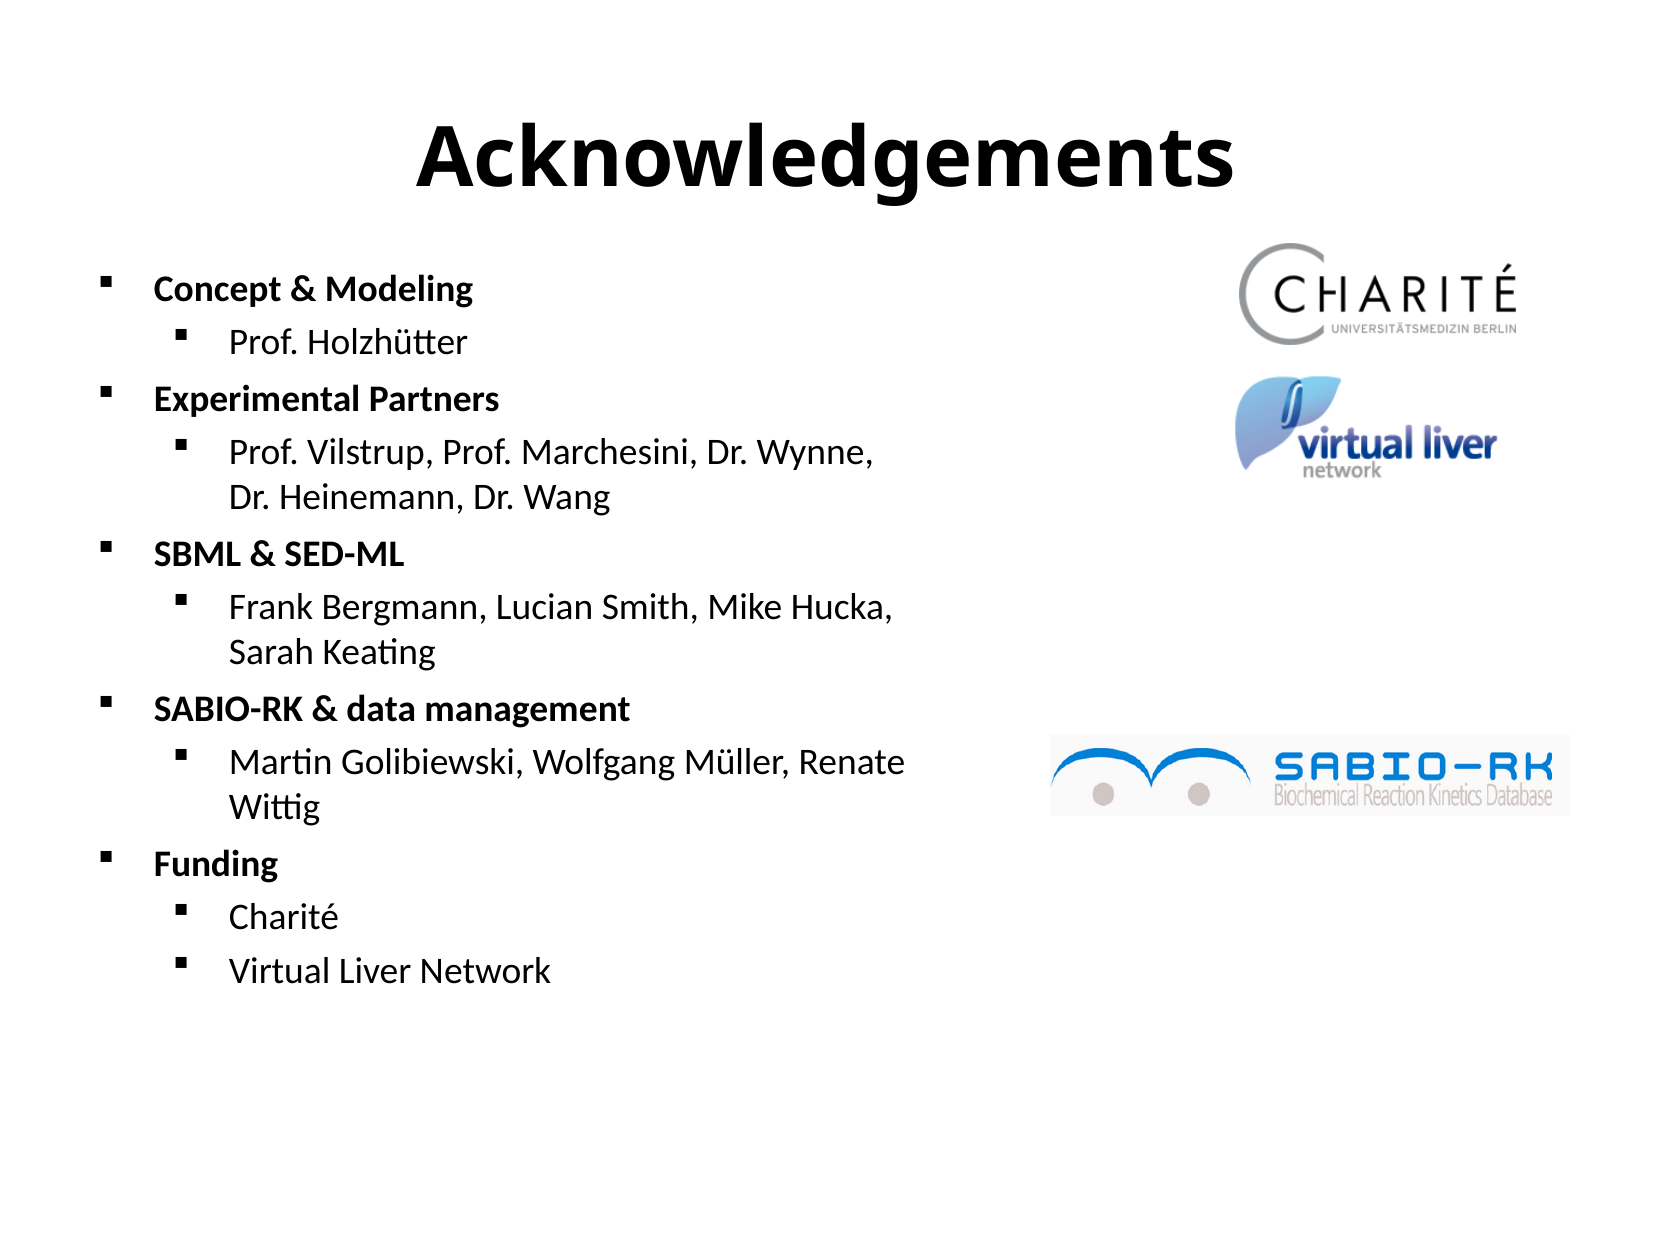

# Acknowledgements
Concept & Modeling
Prof. Holzhütter
Experimental Partners
Prof. Vilstrup, Prof. Marchesini, Dr. Wynne, Dr. Heinemann, Dr. Wang
SBML & SED-ML
Frank Bergmann, Lucian Smith, Mike Hucka, Sarah Keating
SABIO-RK & data management
Martin Golibiewski, Wolfgang Müller, Renate Wittig
Funding
Charité
Virtual Liver Network